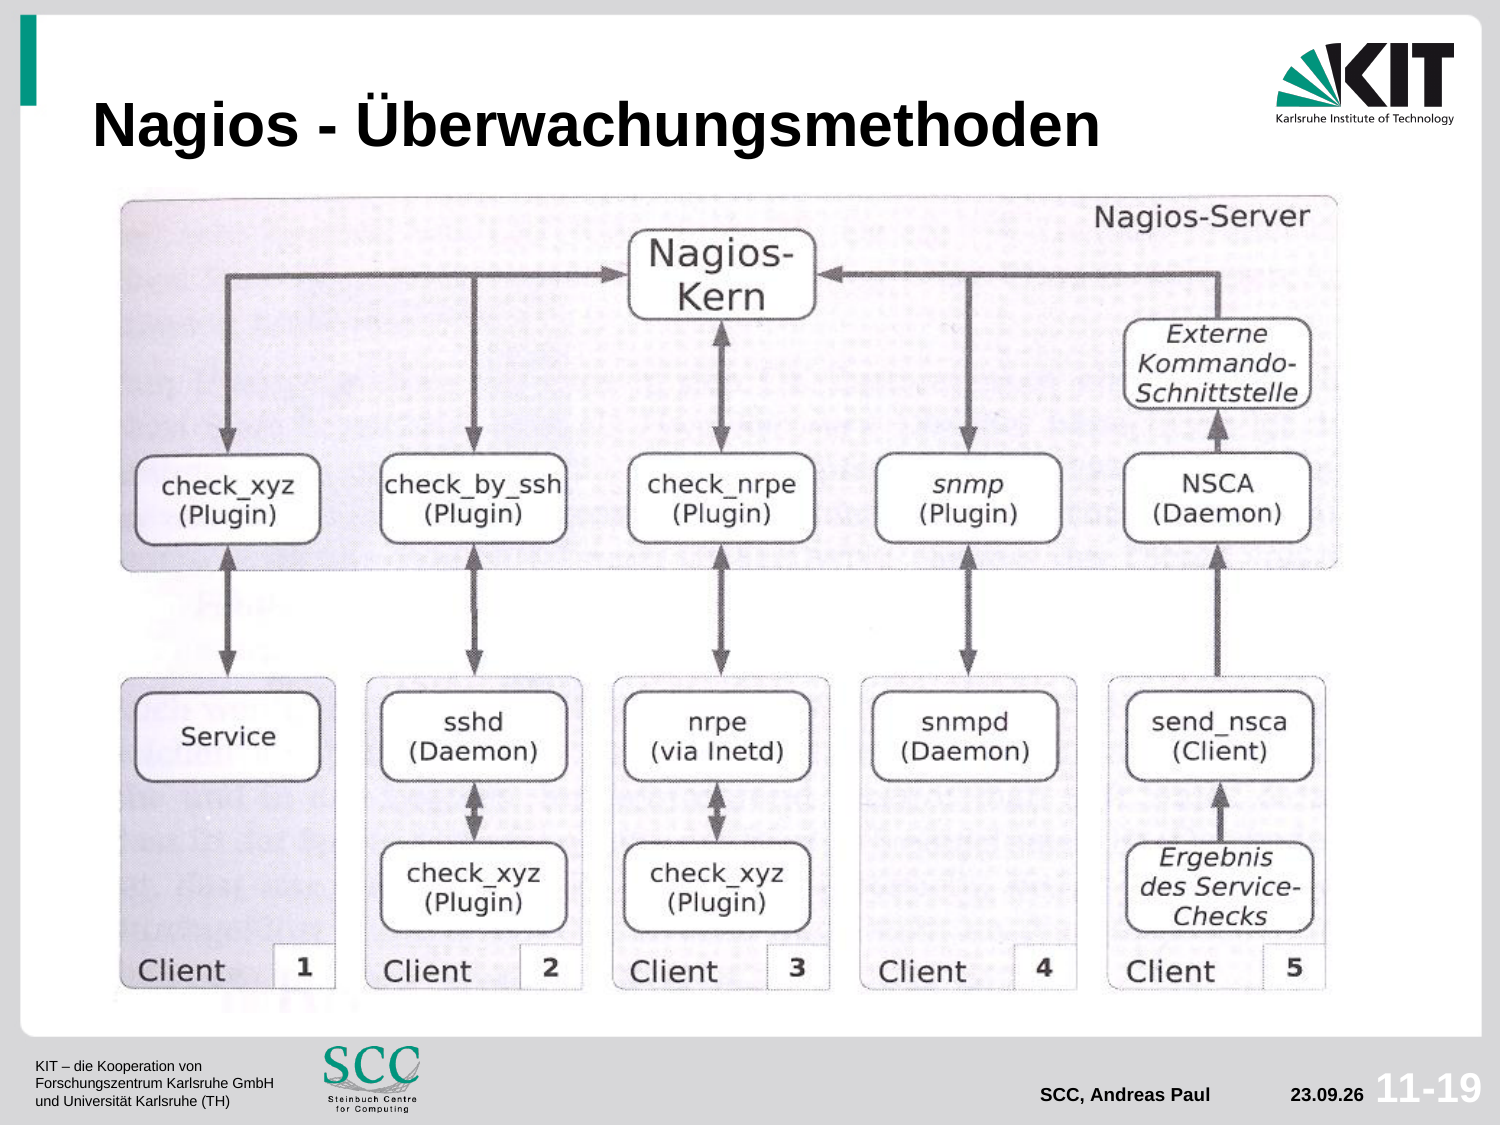

# Nagios - Überwachungsmethoden
11
SCC, Andreas Paul